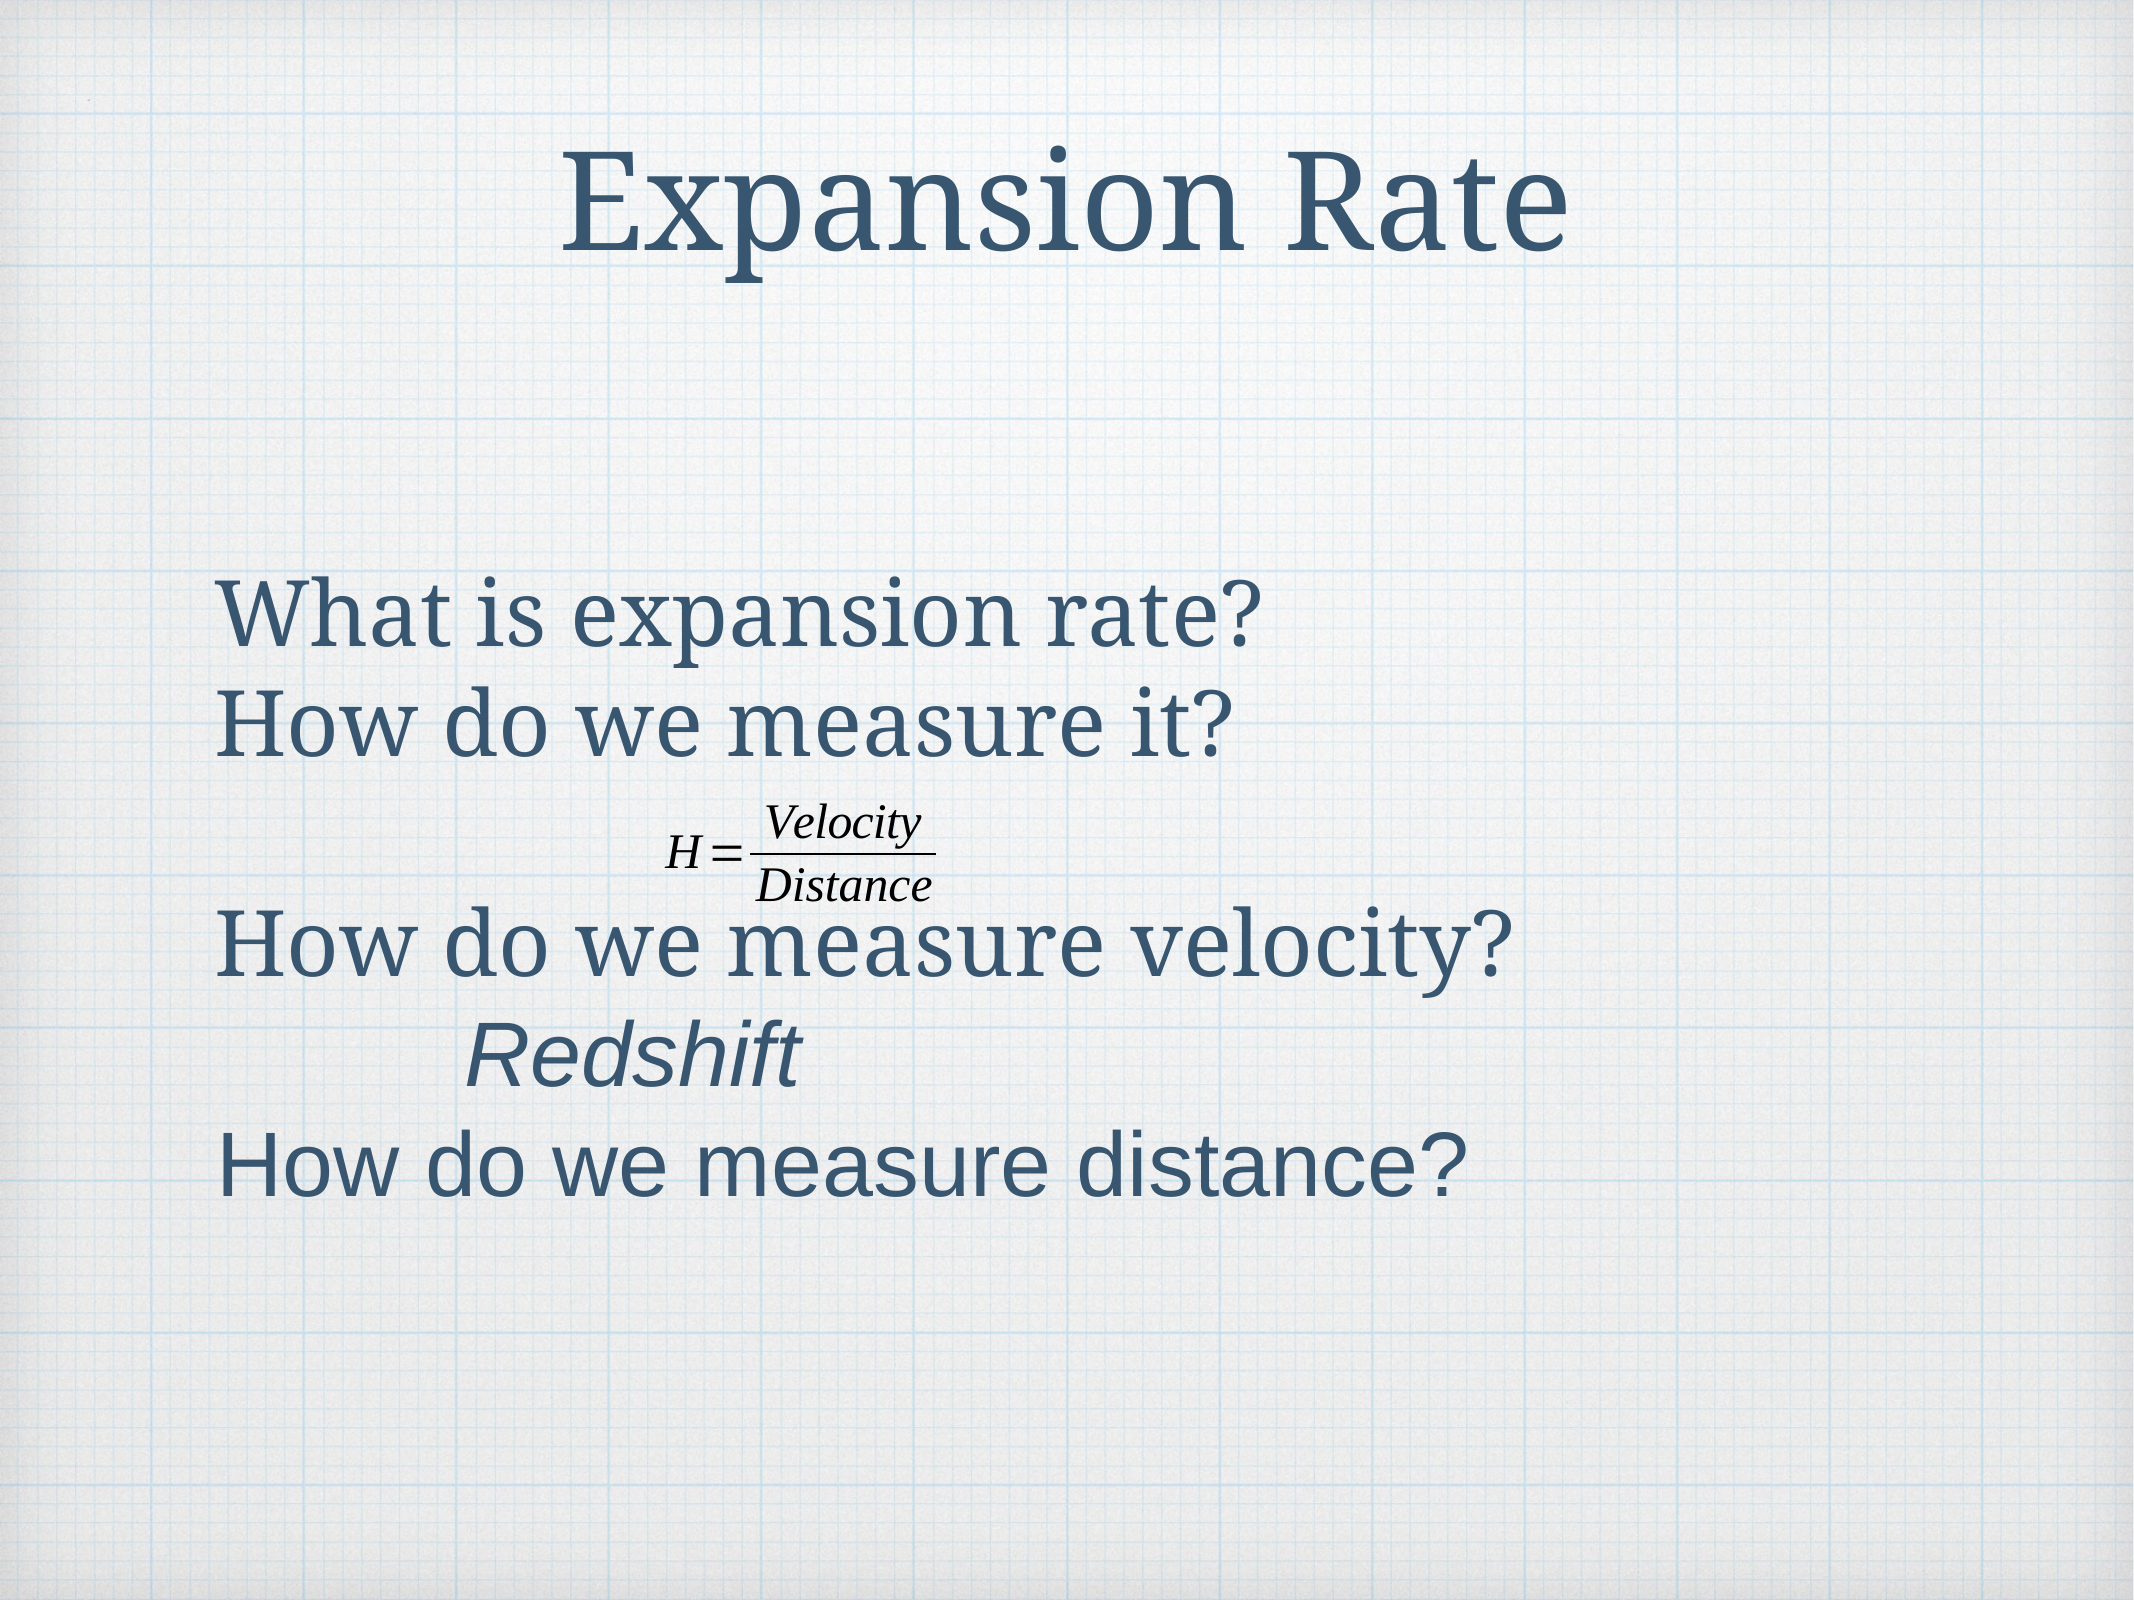

Expansion Rate
What is expansion rate?
How do we measure it?
How do we measure velocity?
Redshift
How do we measure distance?